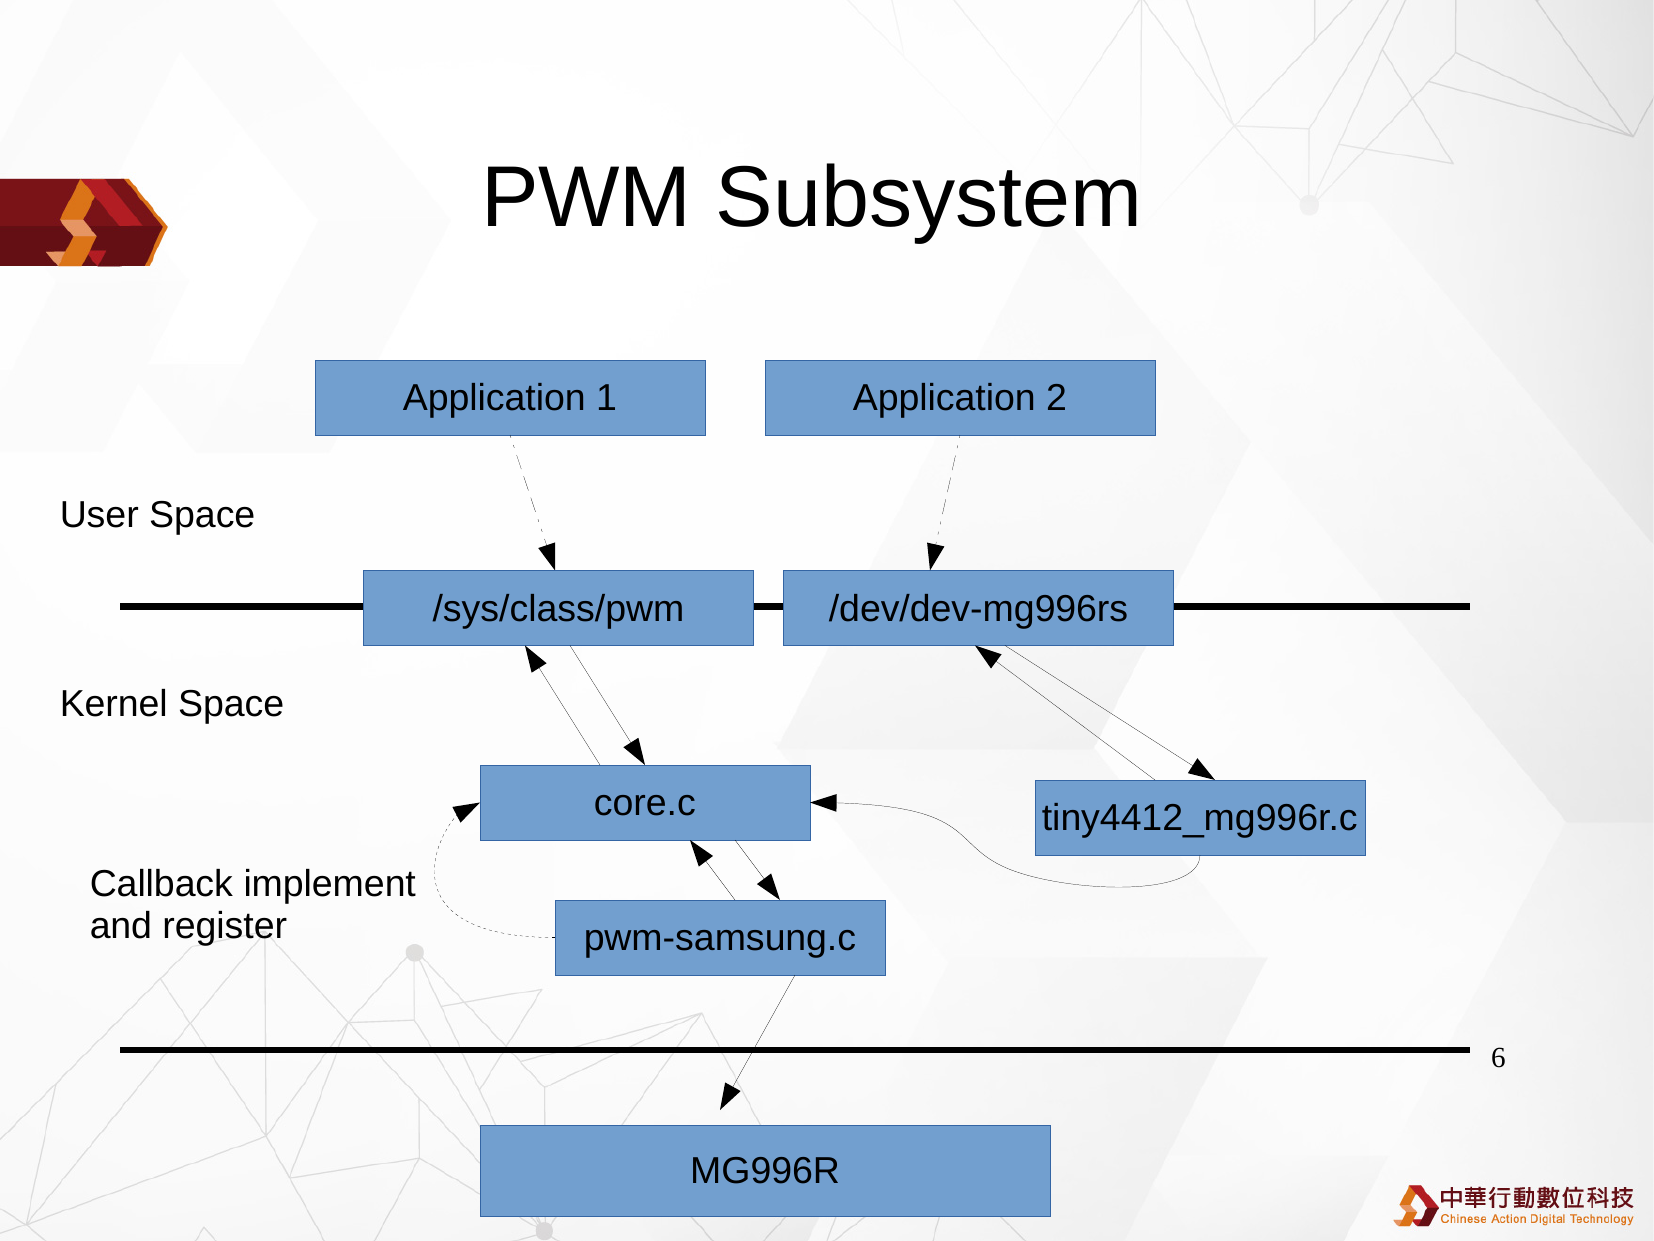

# PWM Subsystem
Application 1
Application 2
User Space
/sys/class/pwm
/dev/dev-mg996rs
Kernel Space
core.c
tiny4412_mg996r.c
Callback implement
and register
pwm-samsung.c
6
MG996R